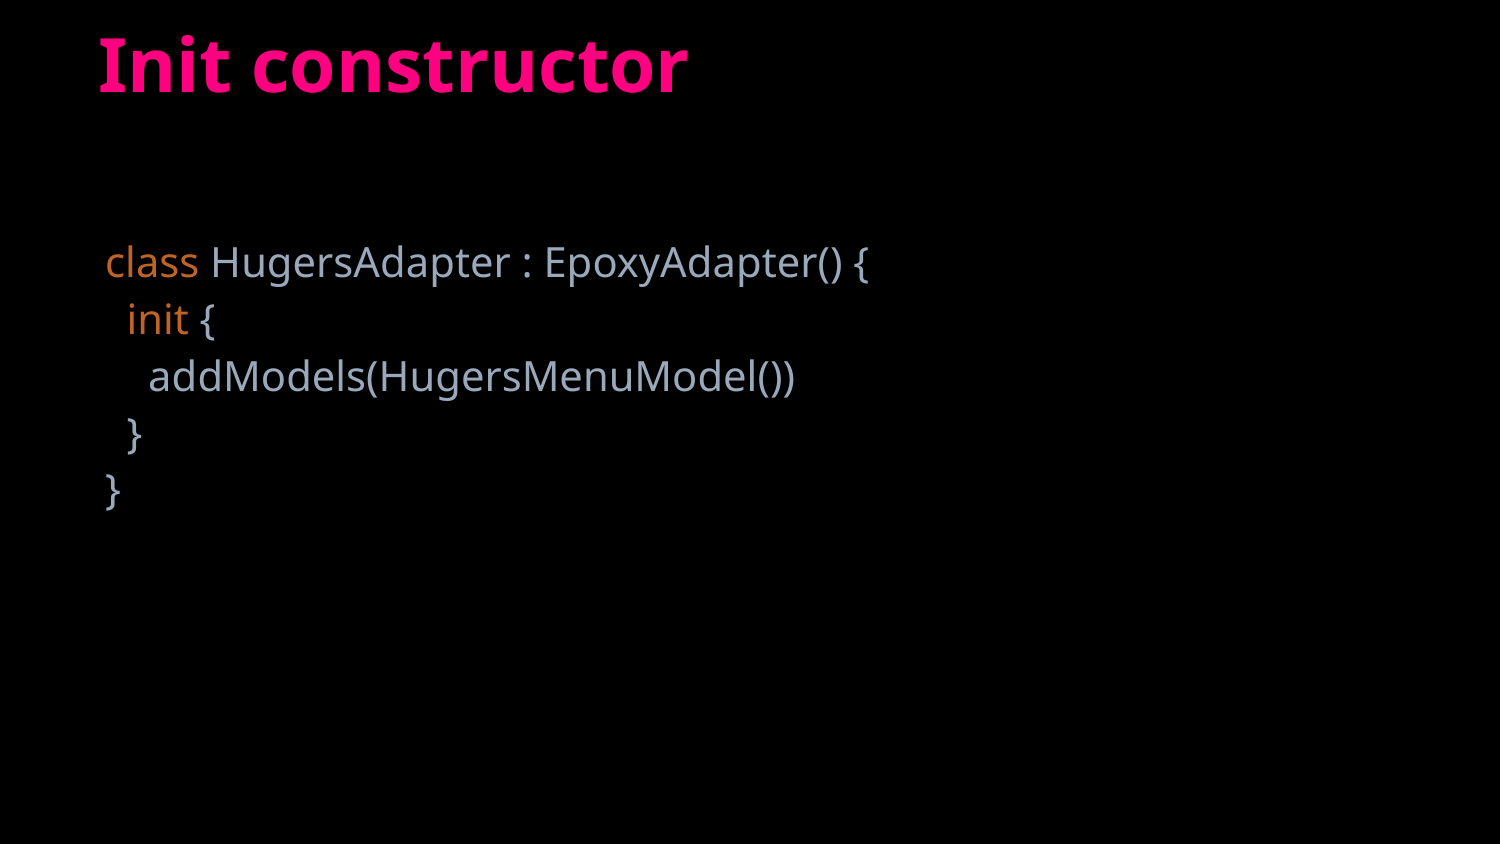

# Init constructor
class HugersAdapter : EpoxyAdapter() {
 init {
 addModels(HugersMenuModel())
 }
}